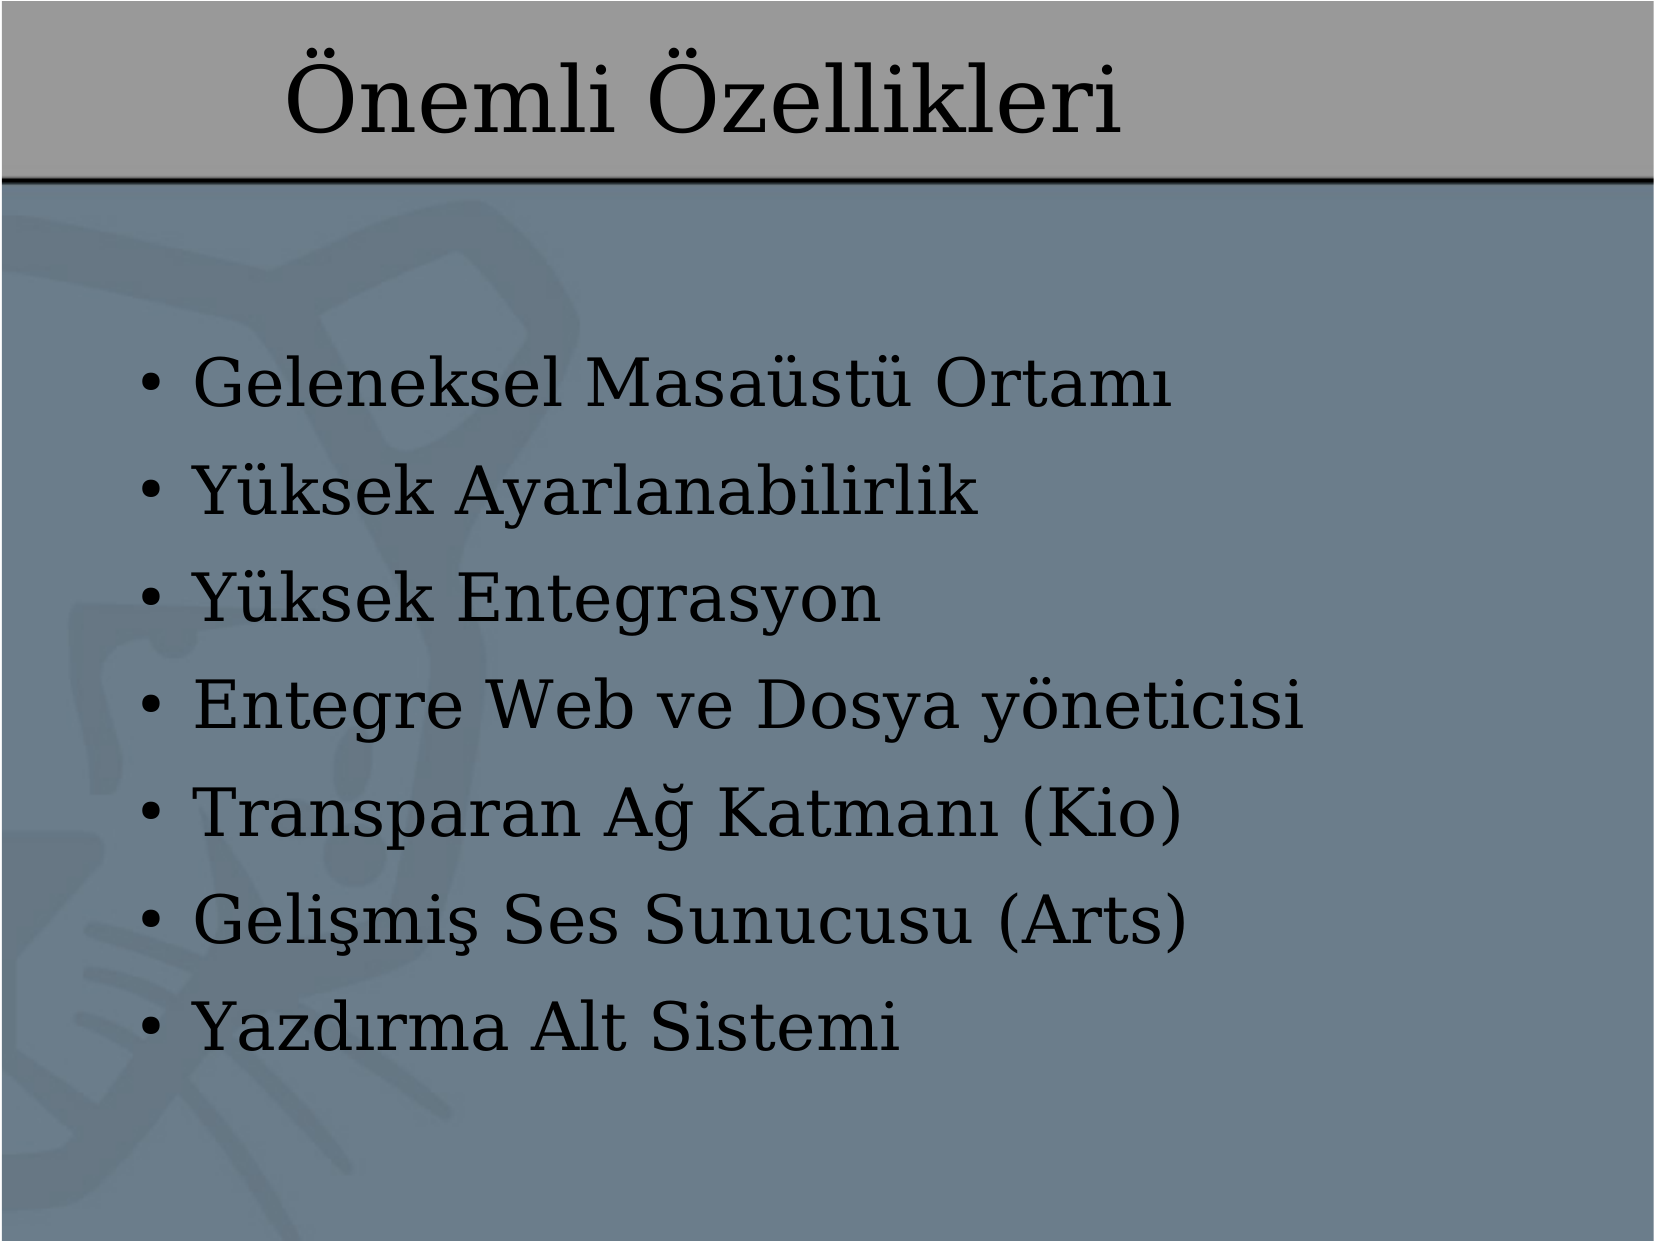

# Önemli Özellikleri
Geleneksel Masaüstü Ortamı
Yüksek Ayarlanabilirlik
Yüksek Entegrasyon
Entegre Web ve Dosya yöneticisi
Transparan Ağ Katmanı (Kio)
Gelişmiş Ses Sunucusu (Arts)
Yazdırma Alt Sistemi